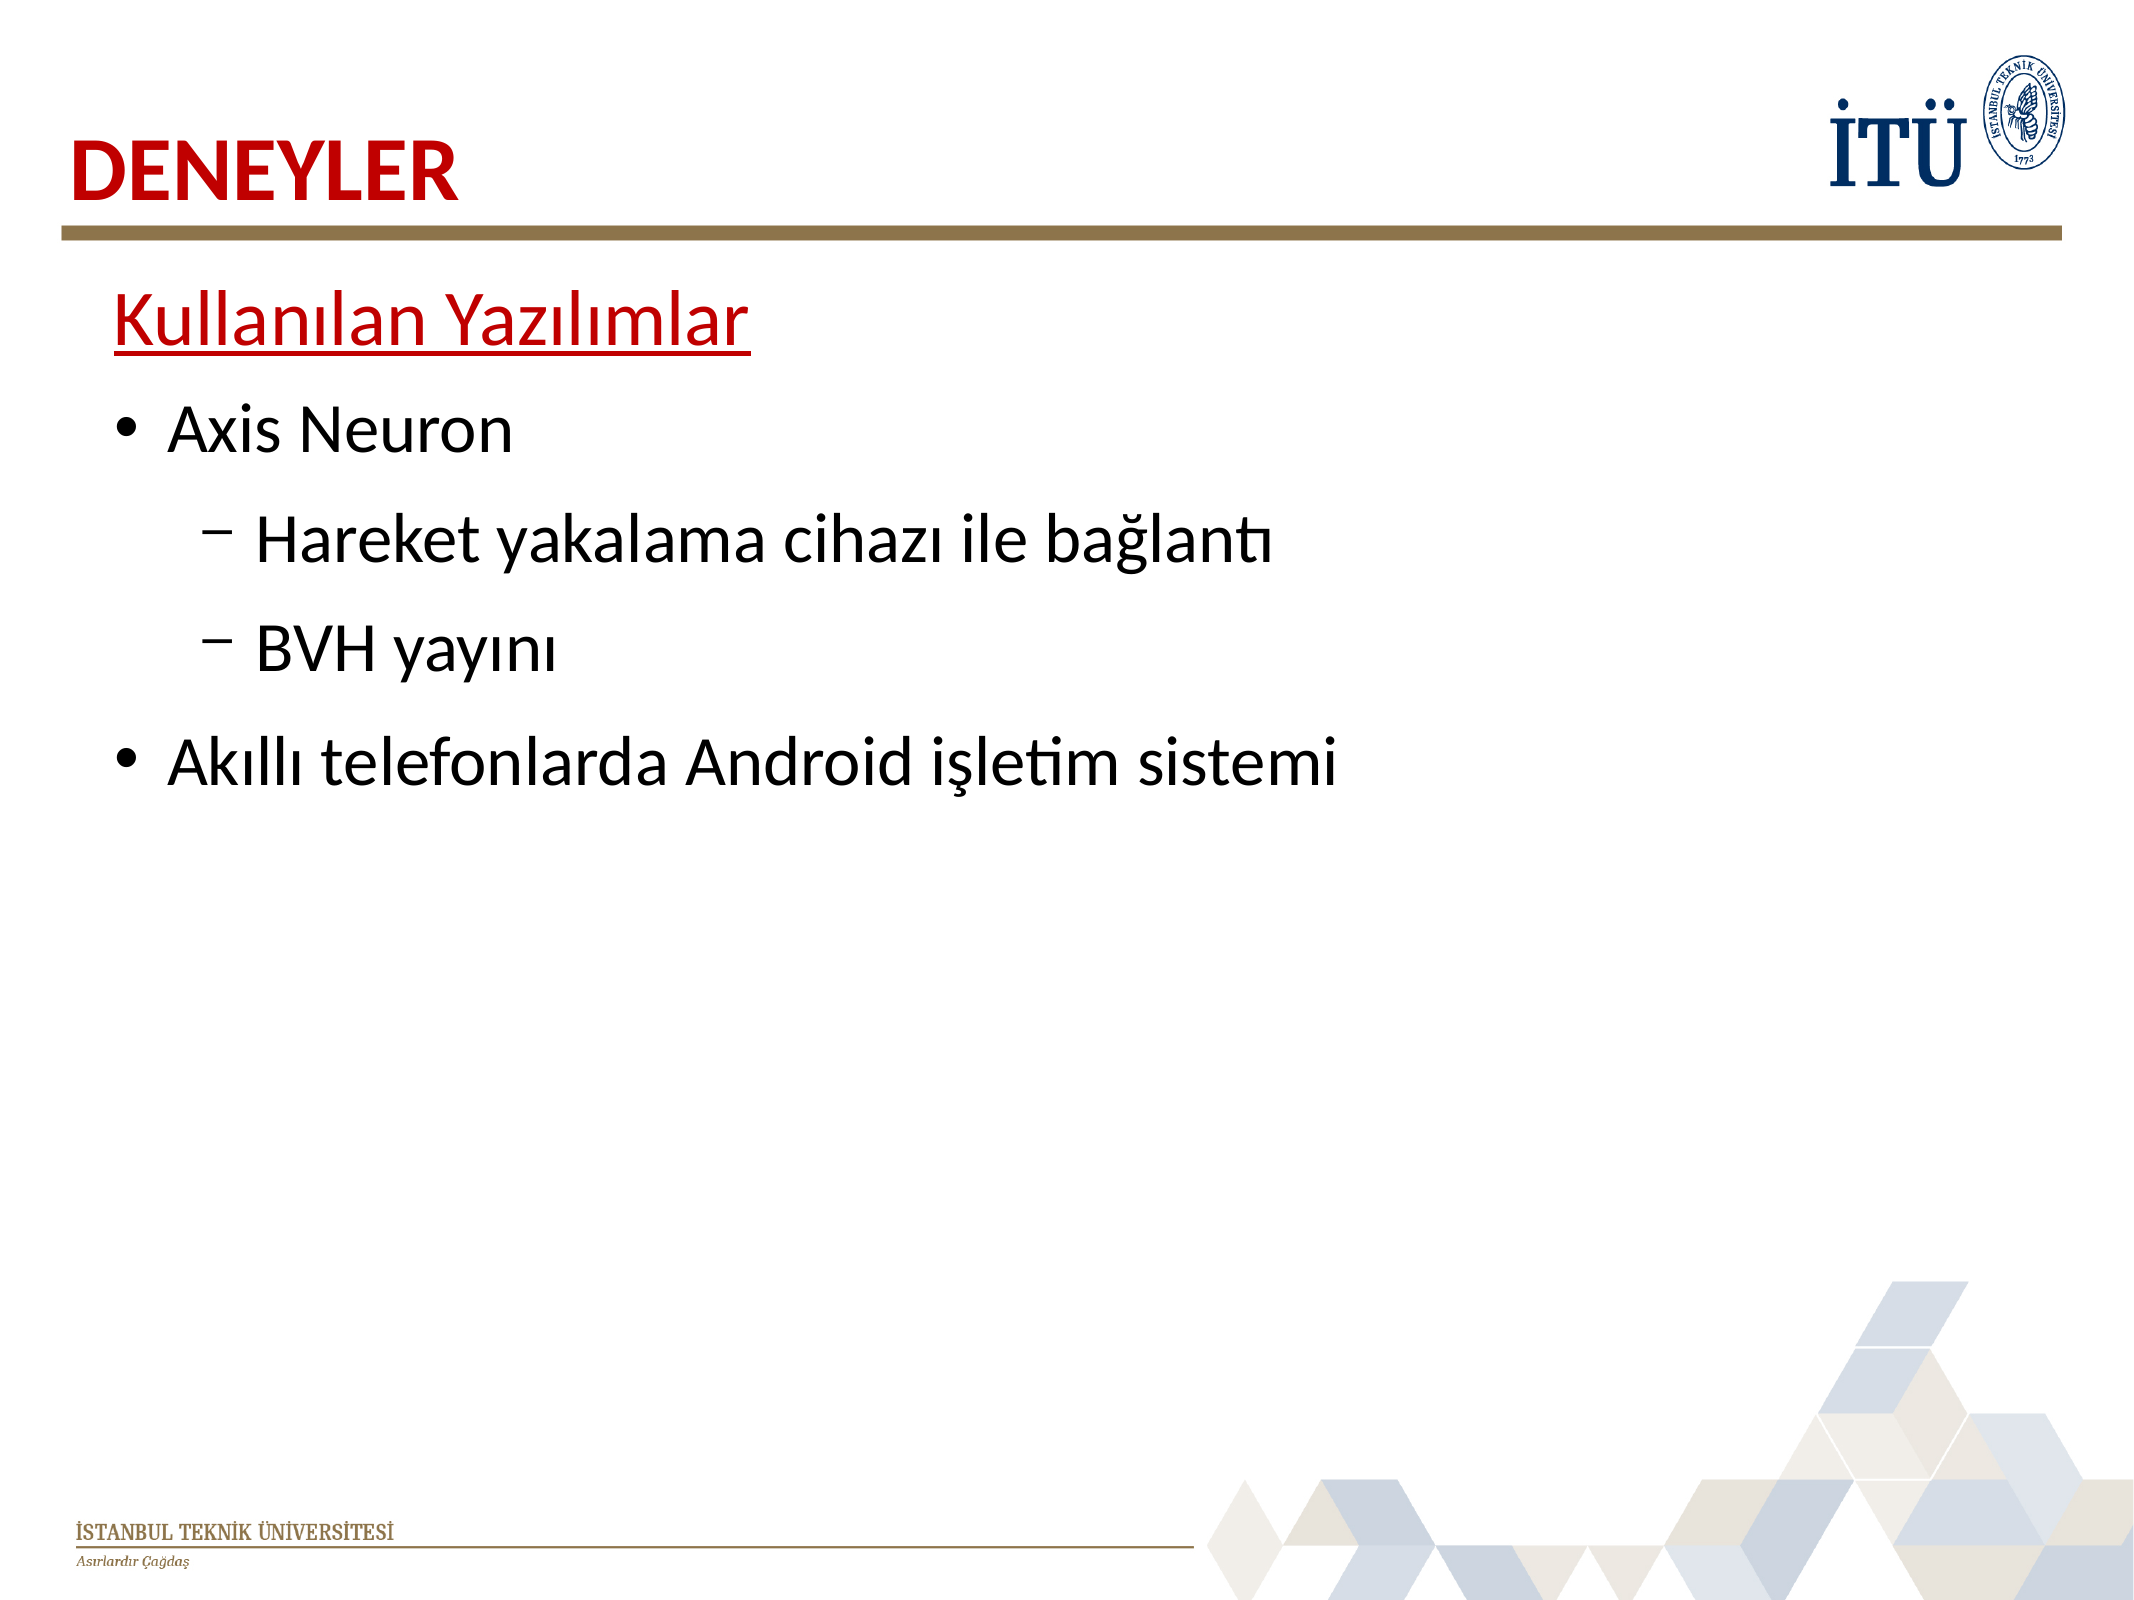

DENEYLER
# Kullanılan Yazılımlar
Axis Neuron
Hareket yakalama cihazı ile bağlantı
BVH yayını
Akıllı telefonlarda Android işletim sistemi